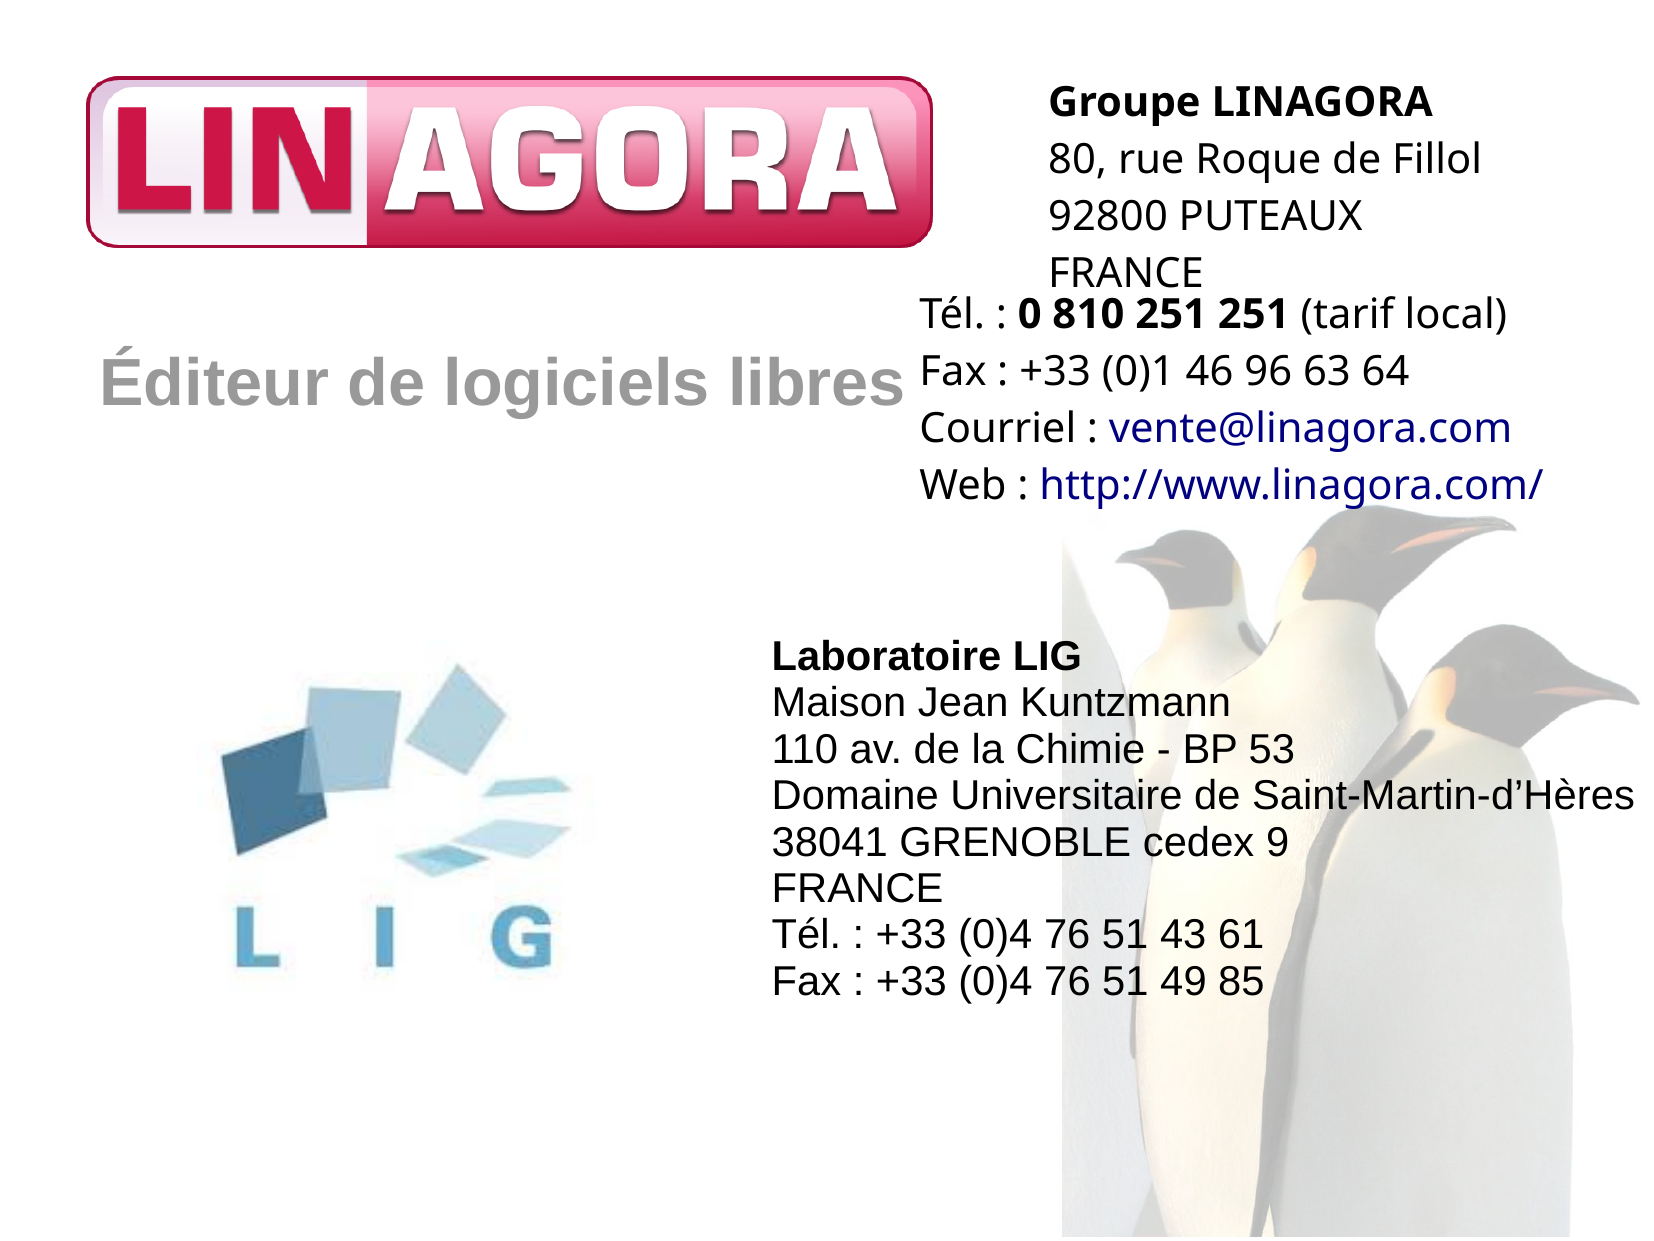

Groupe LINAGORA
80, rue Roque de Fillol
92800 PUTEAUX
FRANCE
Tél. : 0 810 251 251 (tarif local)
Fax : +33 (0)1 46 96 63 64
Courriel : vente@linagora.com
Web : http://www.linagora.com/
Éditeur de logiciels libres
Laboratoire LIG
Maison Jean Kuntzmann
110 av. de la Chimie - BP 53
Domaine Universitaire de Saint-Martin-d’Hères
38041 GRENOBLE cedex 9
FRANCE
Tél. : +33 (0)4 76 51 43 61
Fax : +33 (0)4 76 51 49 85